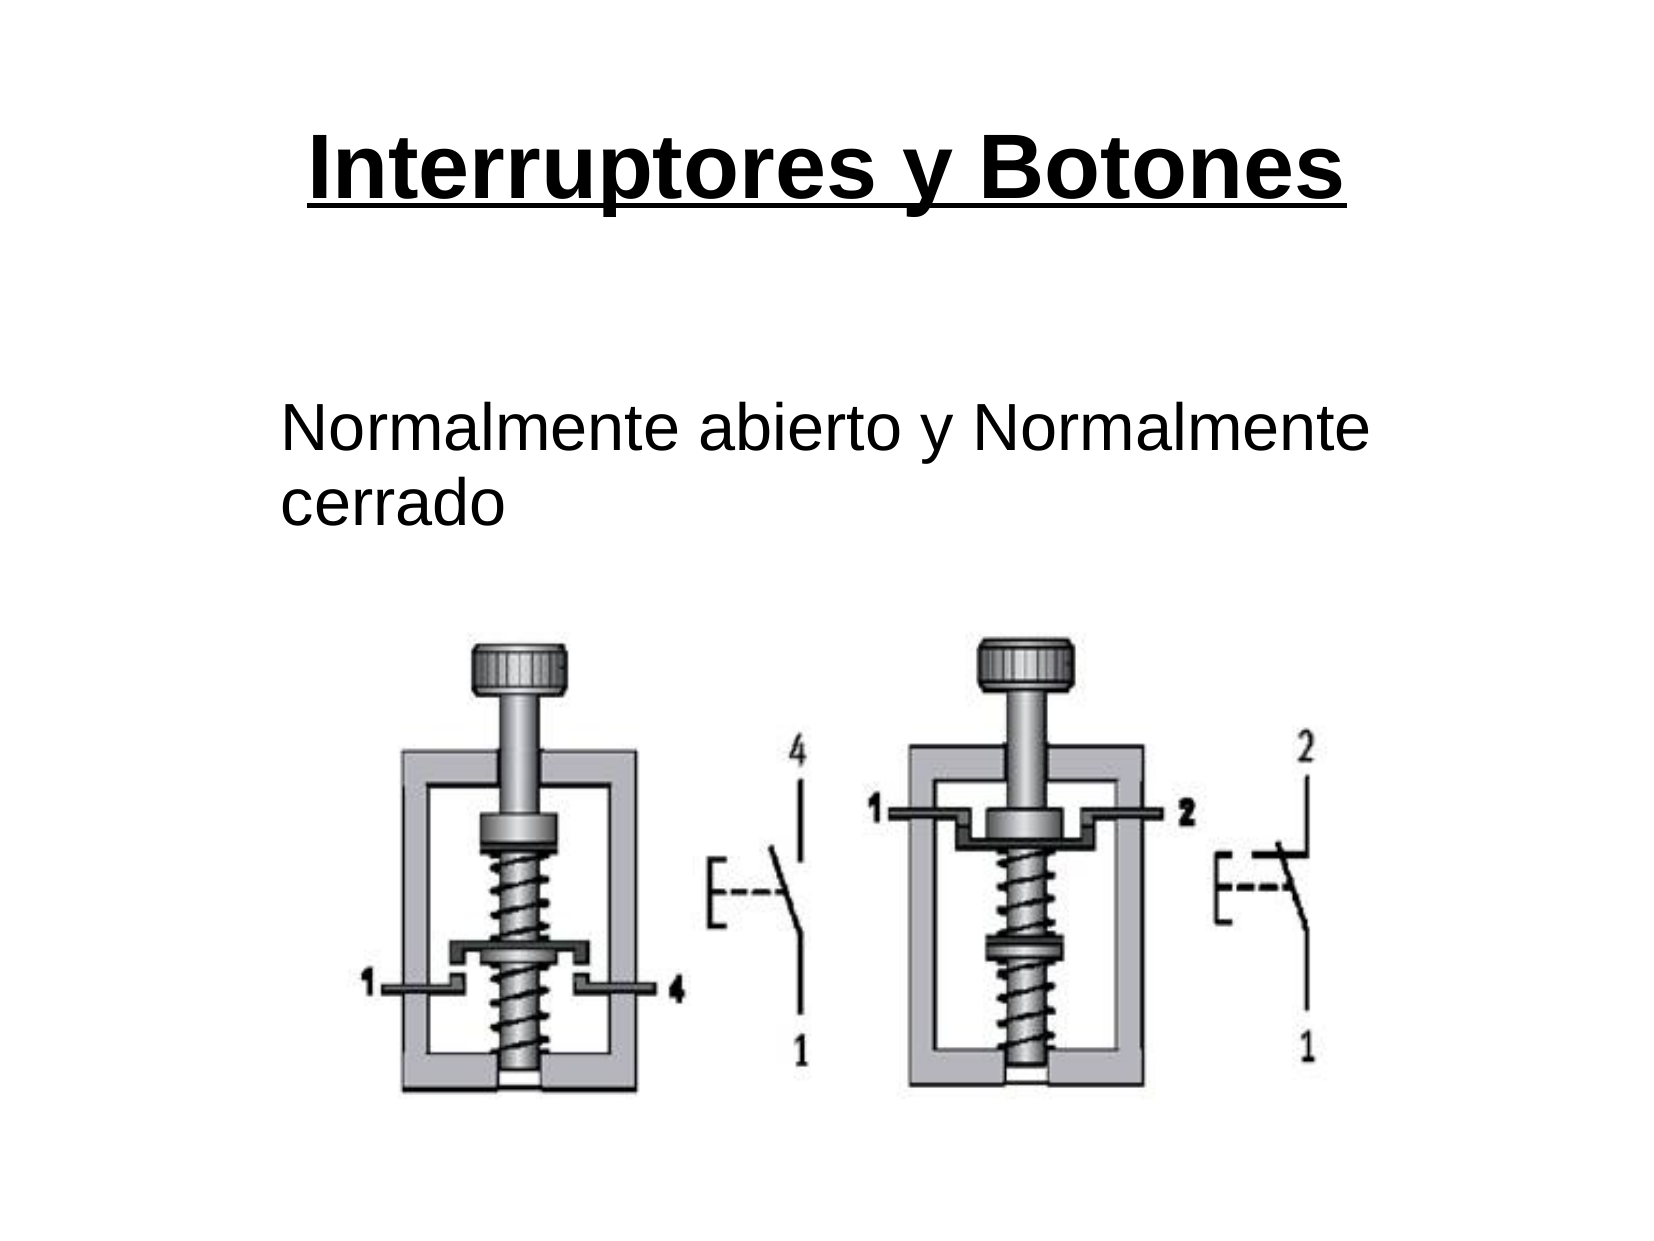

# Interruptores y Botones
Normalmente abierto y Normalmente cerrado